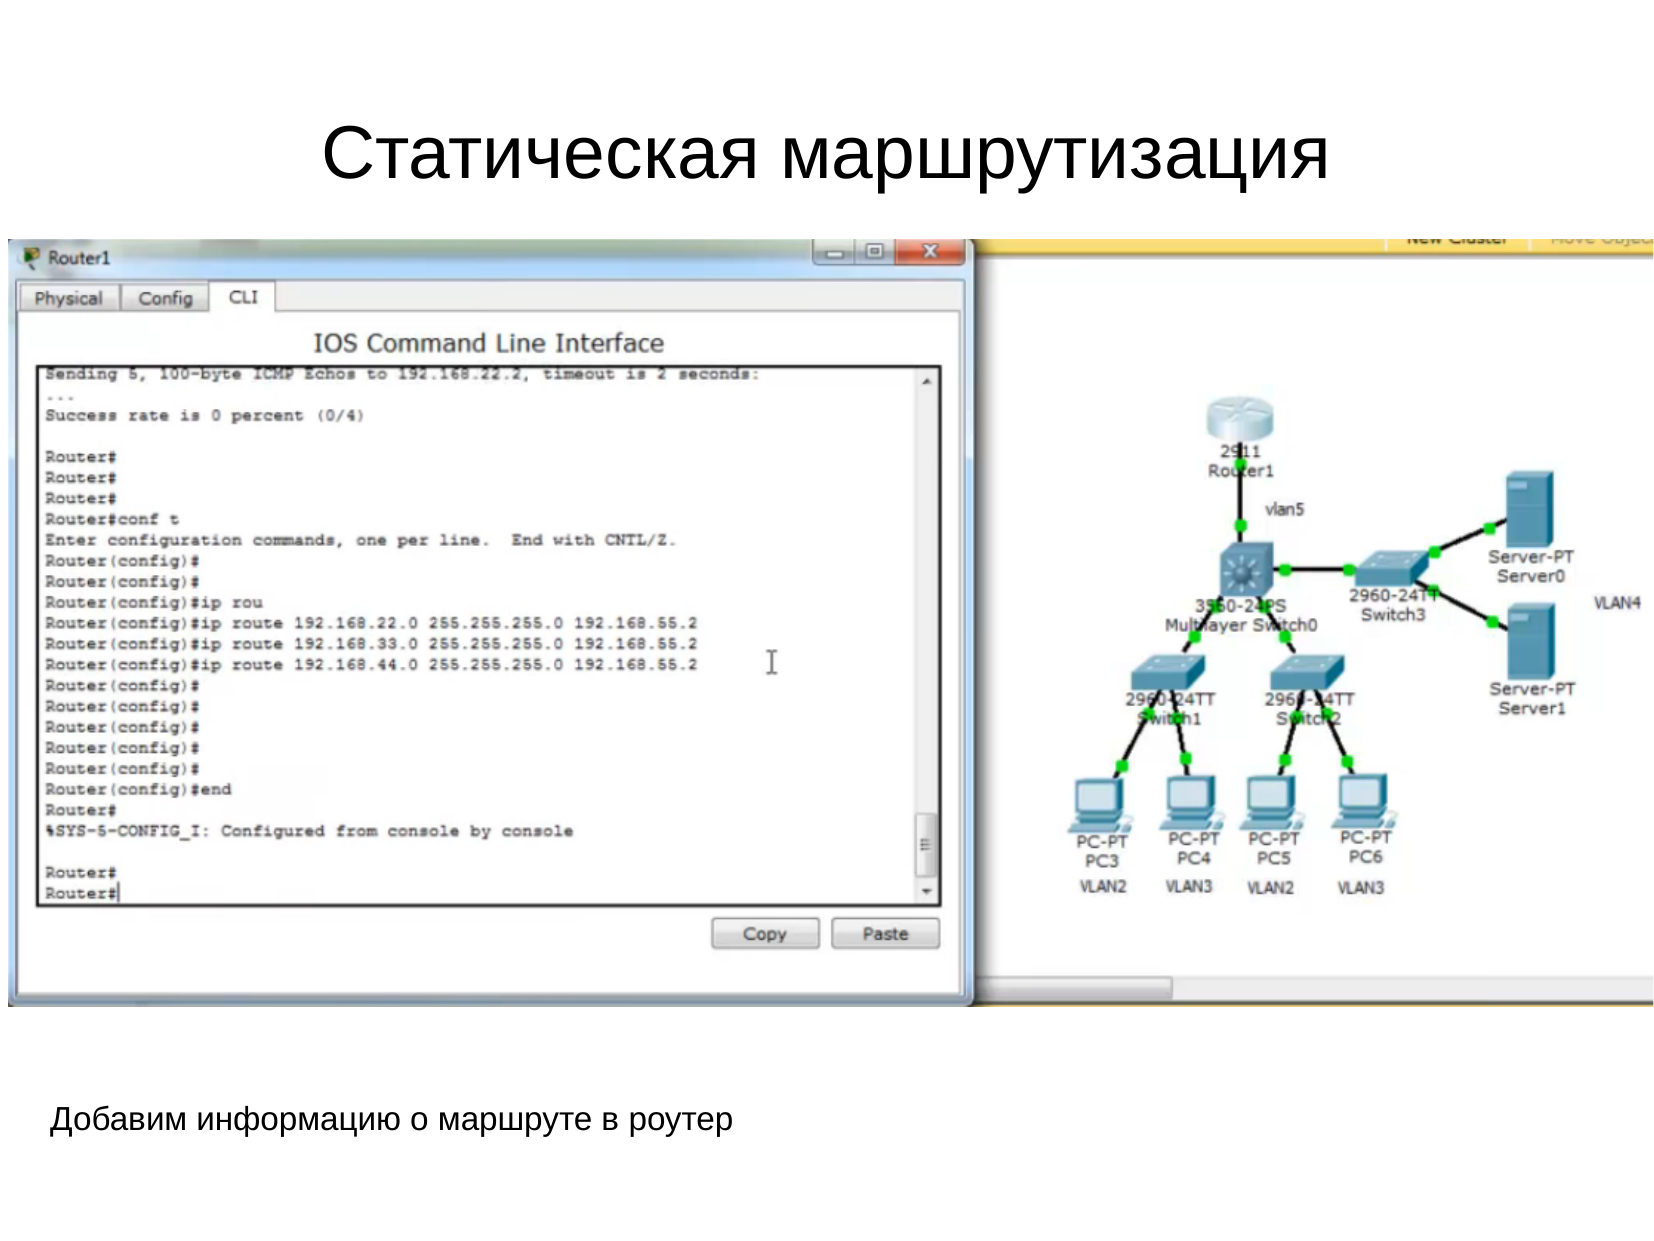

# Статическая маршрутизация
Добавим информацию о маршруте в роутер